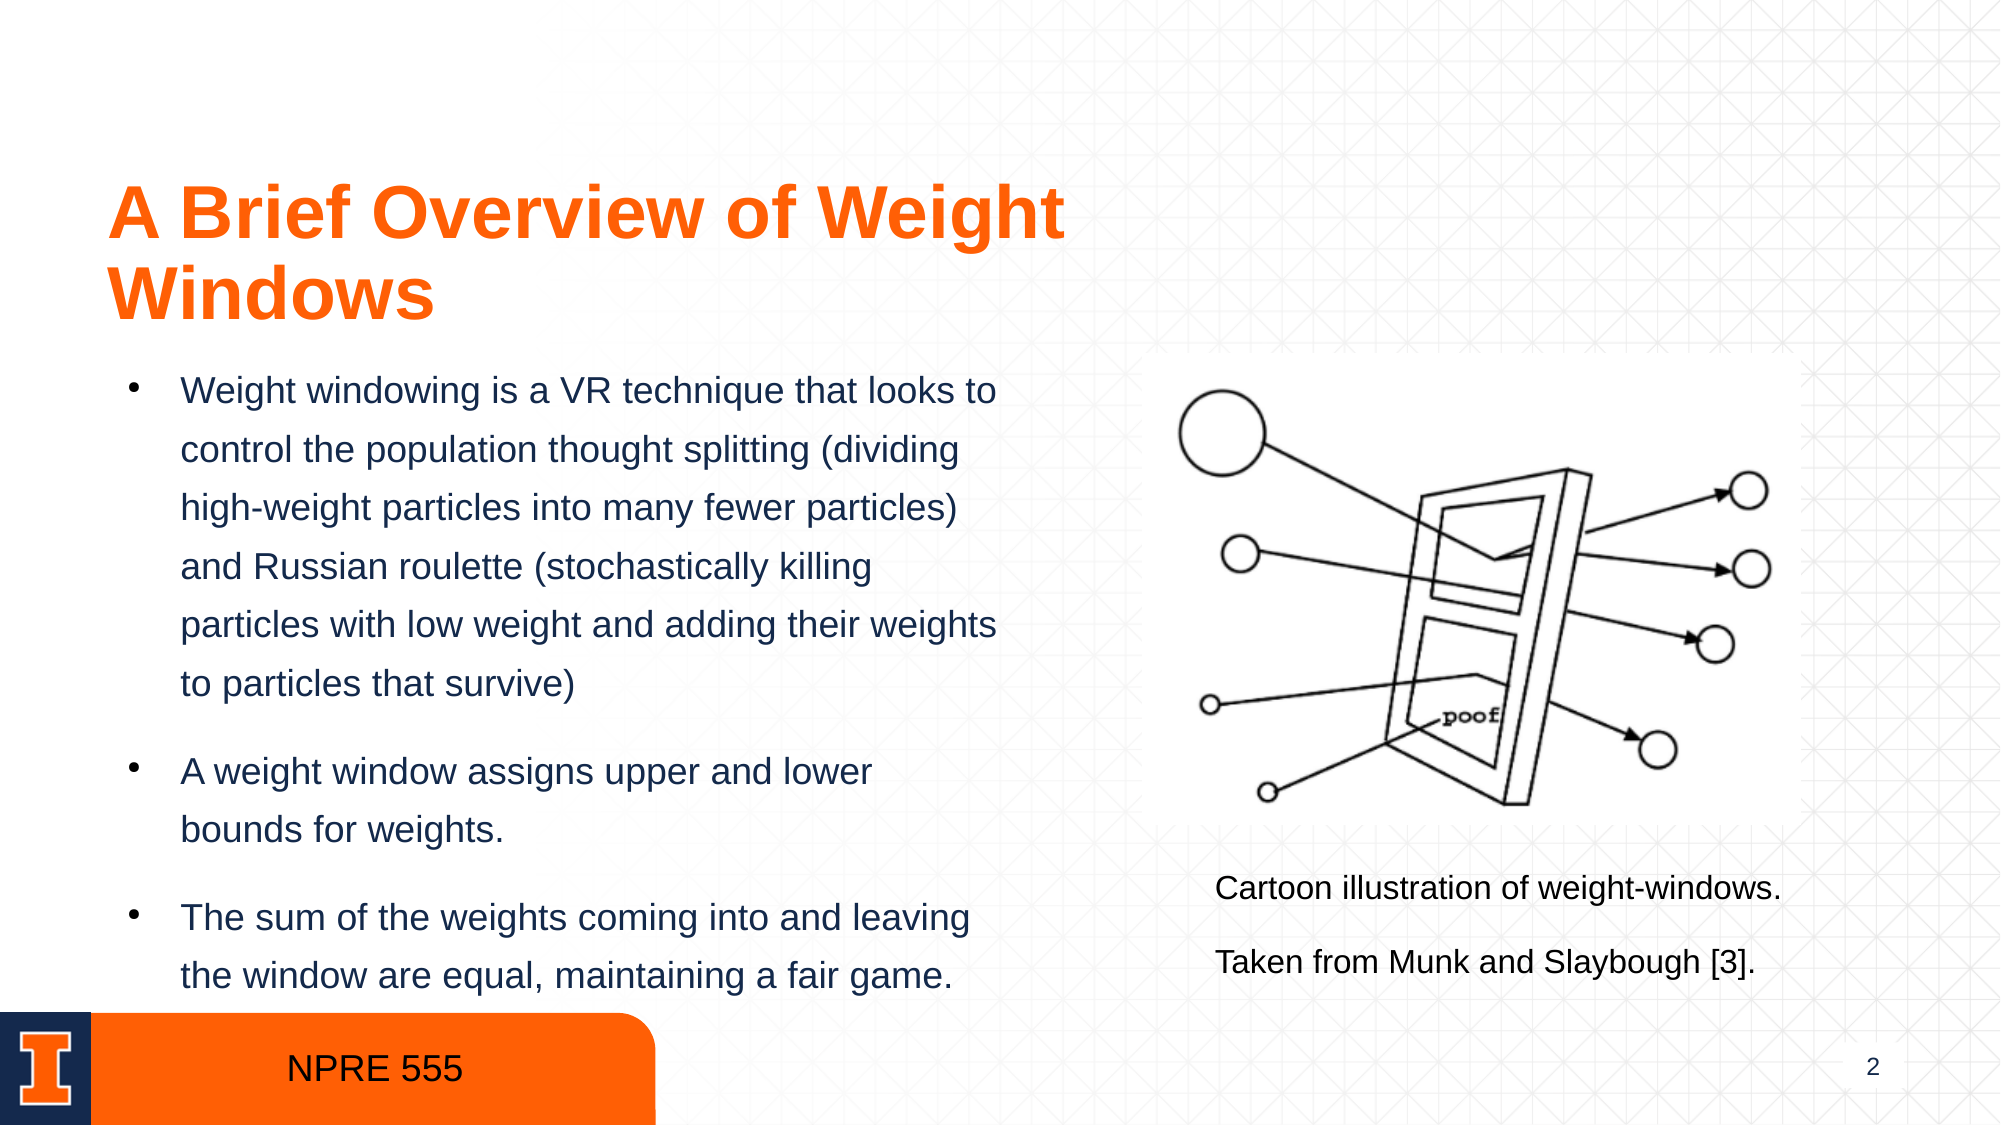

# A Brief Overview of Weight Windows
Weight windowing is a VR technique that looks to control the population thought splitting (dividing high-weight particles into many fewer particles) and Russian roulette (stochastically killing particles with low weight and adding their weights to particles that survive)
A weight window assigns upper and lower bounds for weights.
The sum of the weights coming into and leaving the window are equal, maintaining a fair game.
Cartoon illustration of weight-windows.
Taken from Munk and Slaybough [3].
2
Office or unit name
NPRE 555